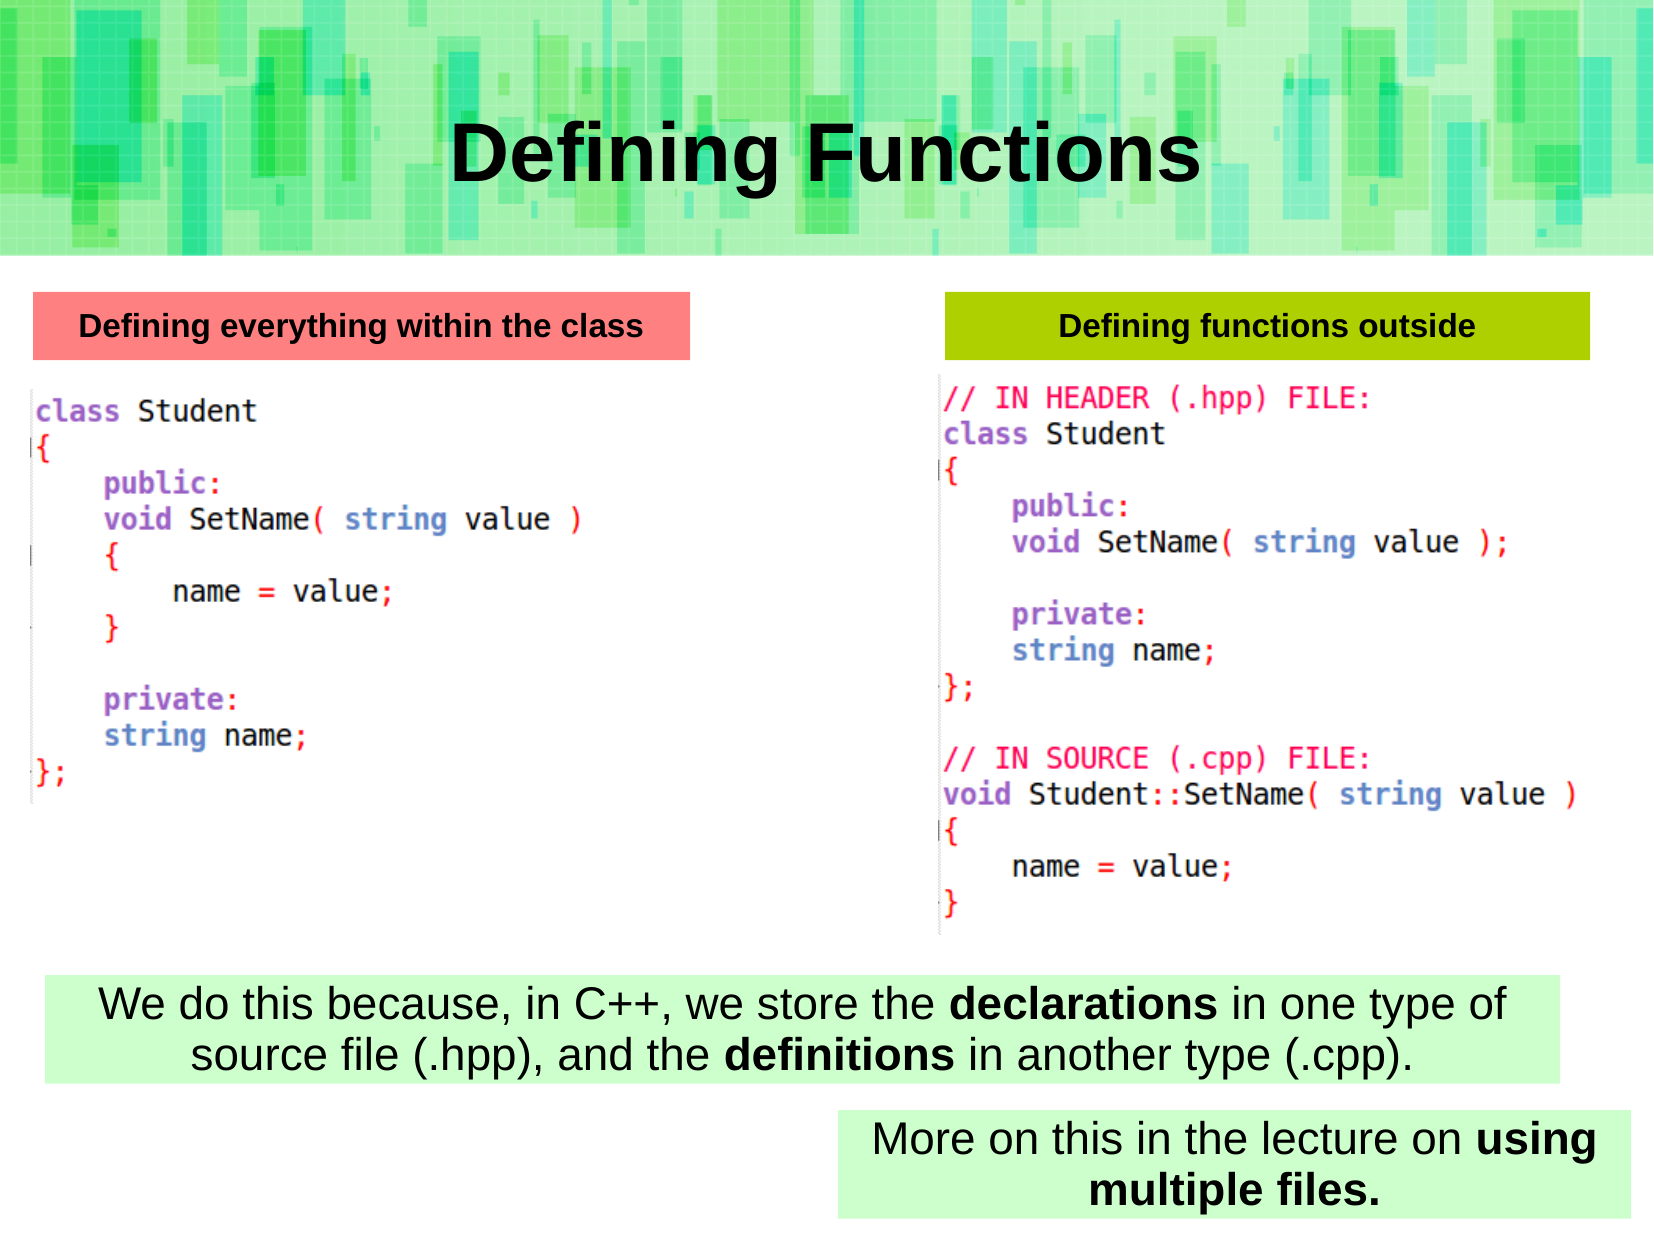

# Defining Functions
Defining everything within the class
Defining functions outside
We do this because, in C++, we store the declarations in one type of source file (.hpp), and the definitions in another type (.cpp).
More on this in the lecture on using multiple files.